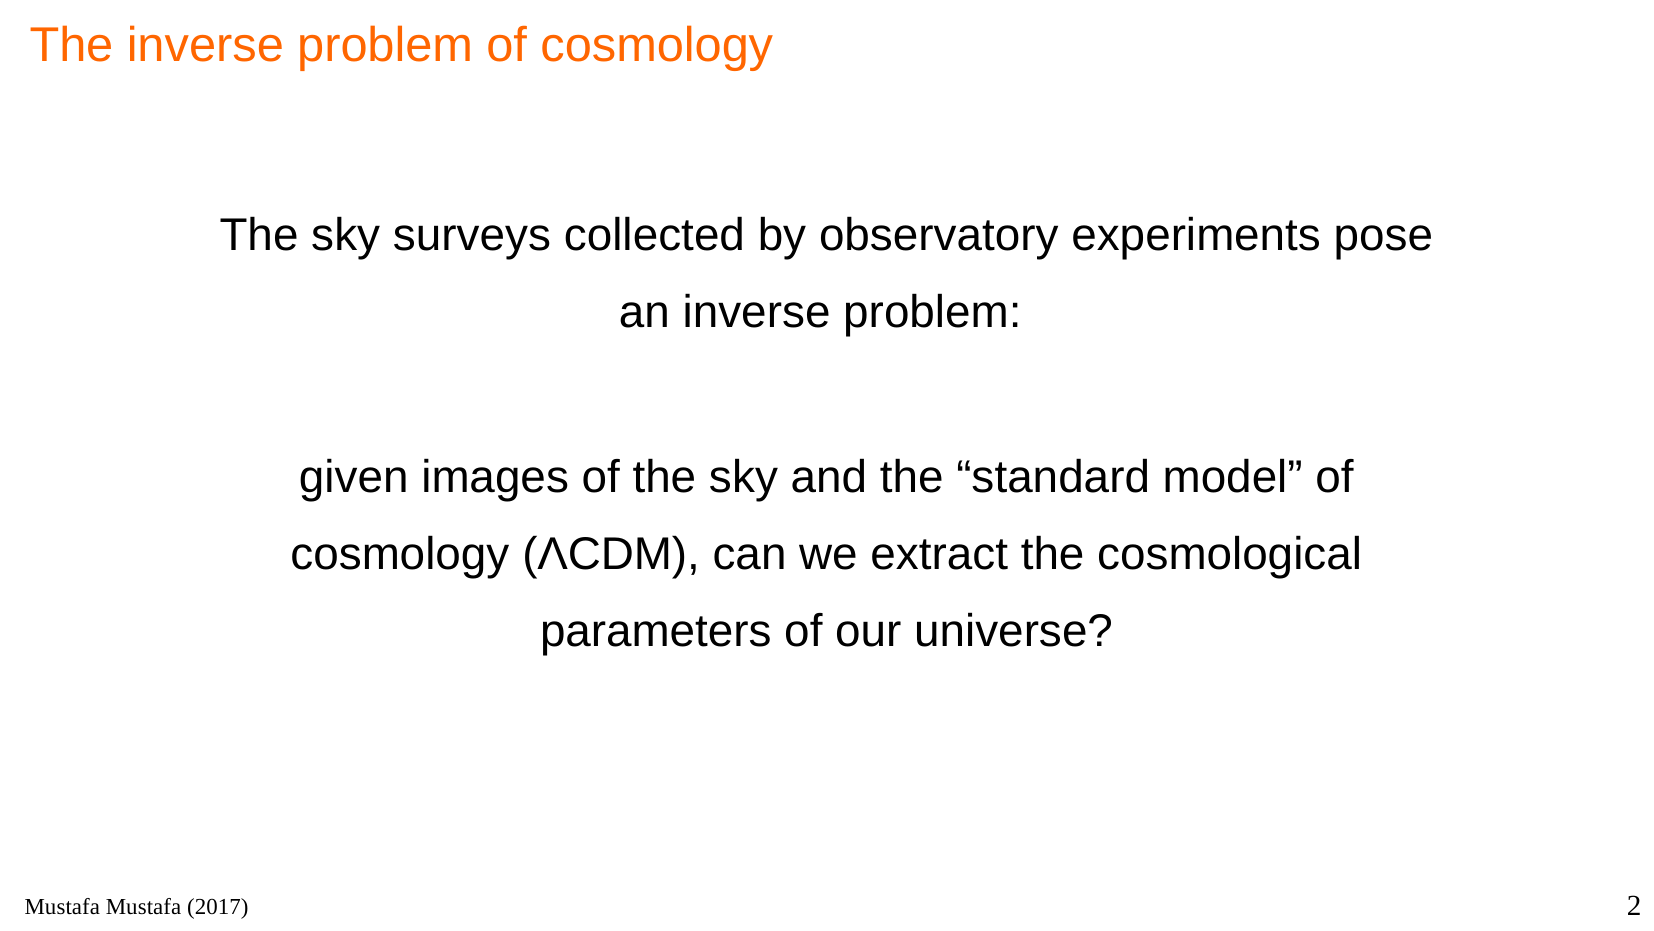

# The inverse problem of cosmology
The sky surveys collected by observatory experiments pose an inverse problem:
given images of the sky and the “standard model” of cosmology (ΛCDM), can we extract the cosmological parameters of our universe?
2
Mustafa Mustafa (2017)